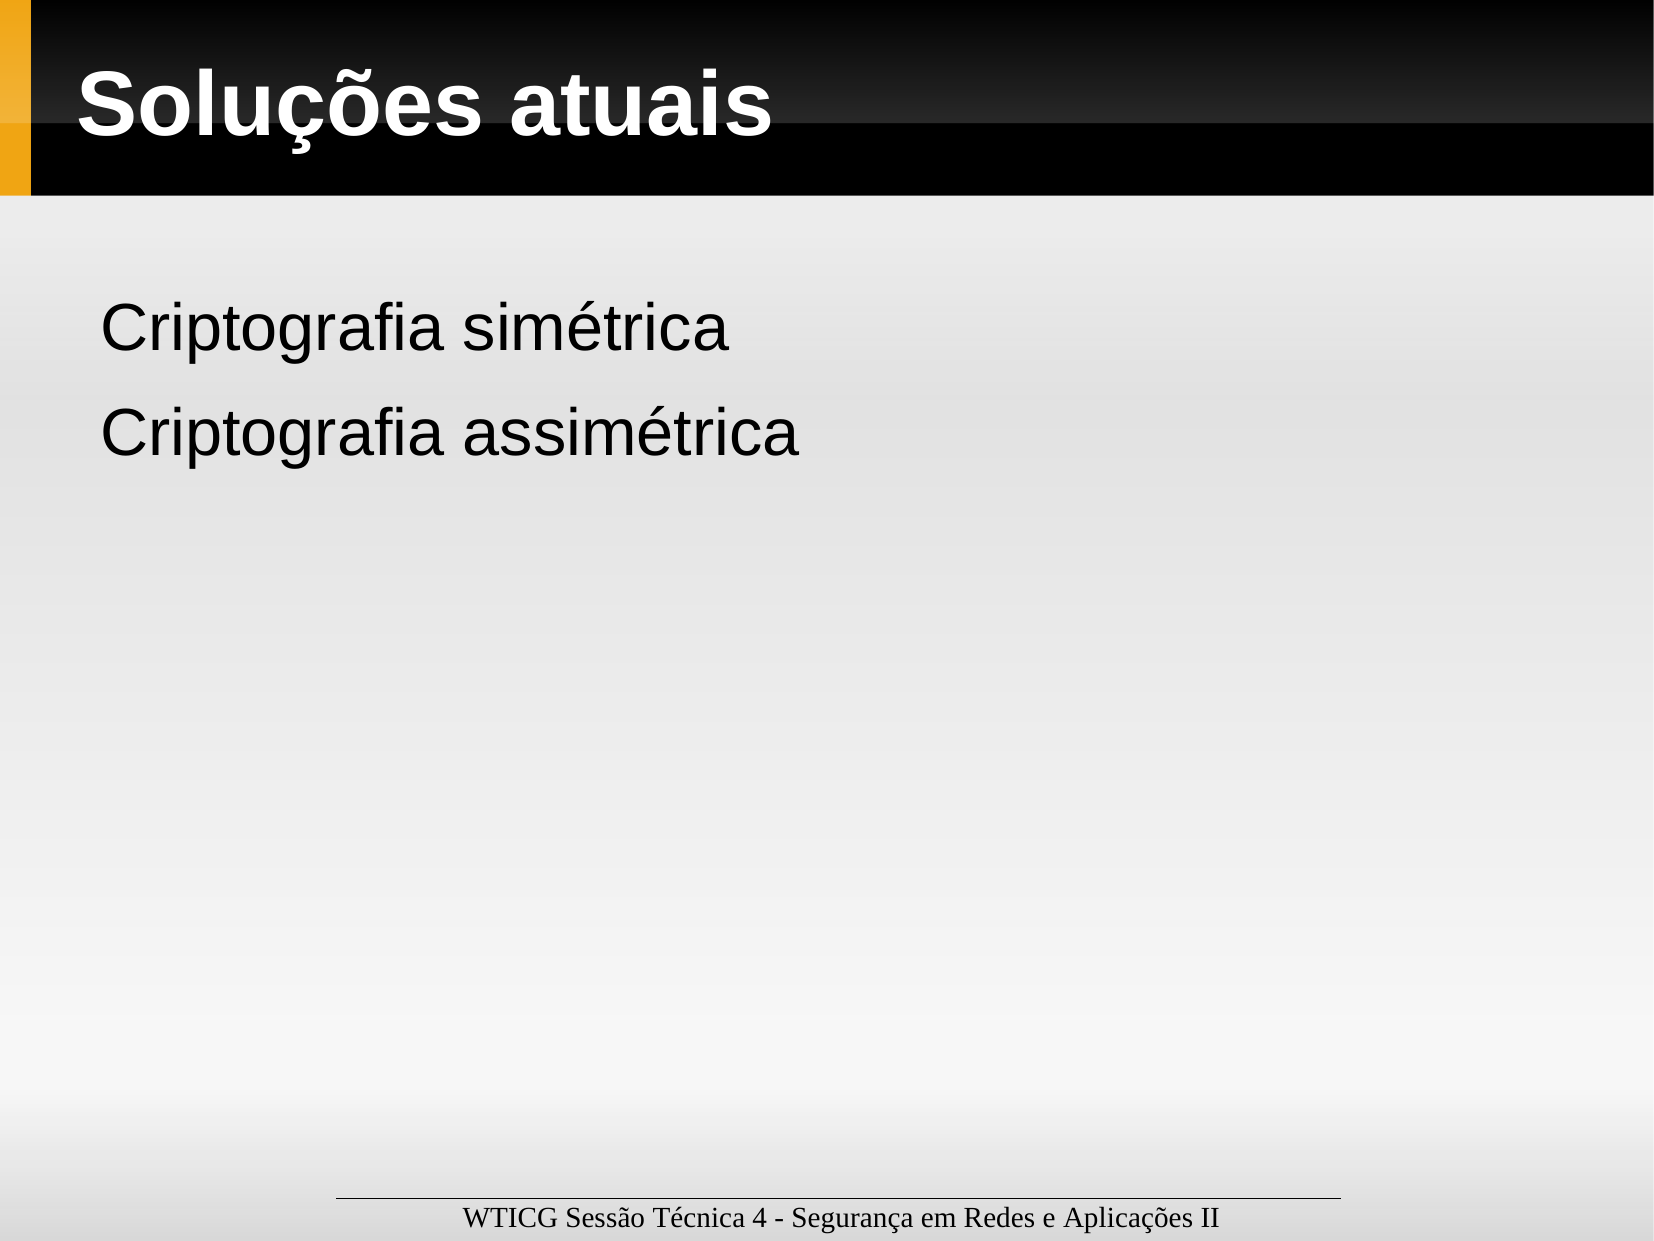

# Soluções atuais
Criptografia simétrica
Criptografia assimétrica
WTICG Sessão Técnica 4 - Segurança em Redes e Aplicações II